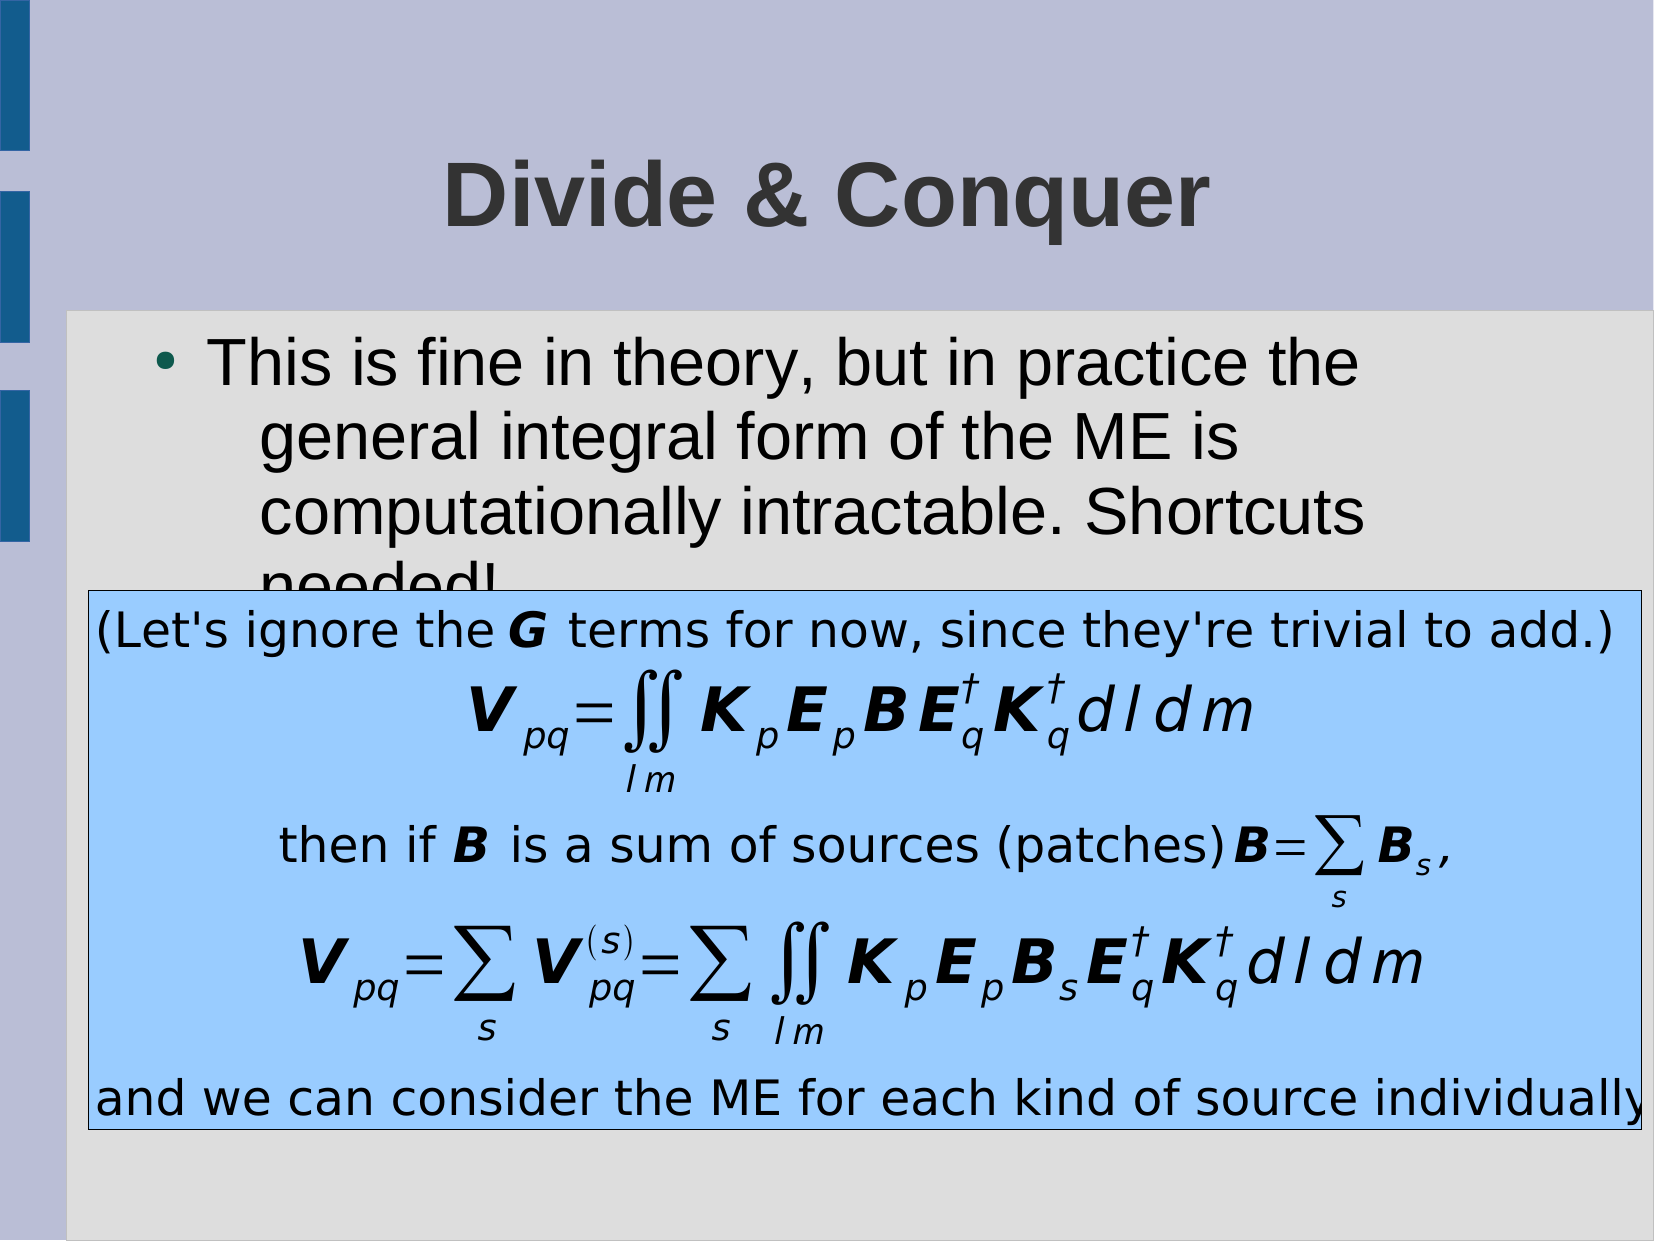

# Divide & Conquer
This is fine in theory, but in practice the general integral form of the ME is computationally intractable. Shortcuts needed!